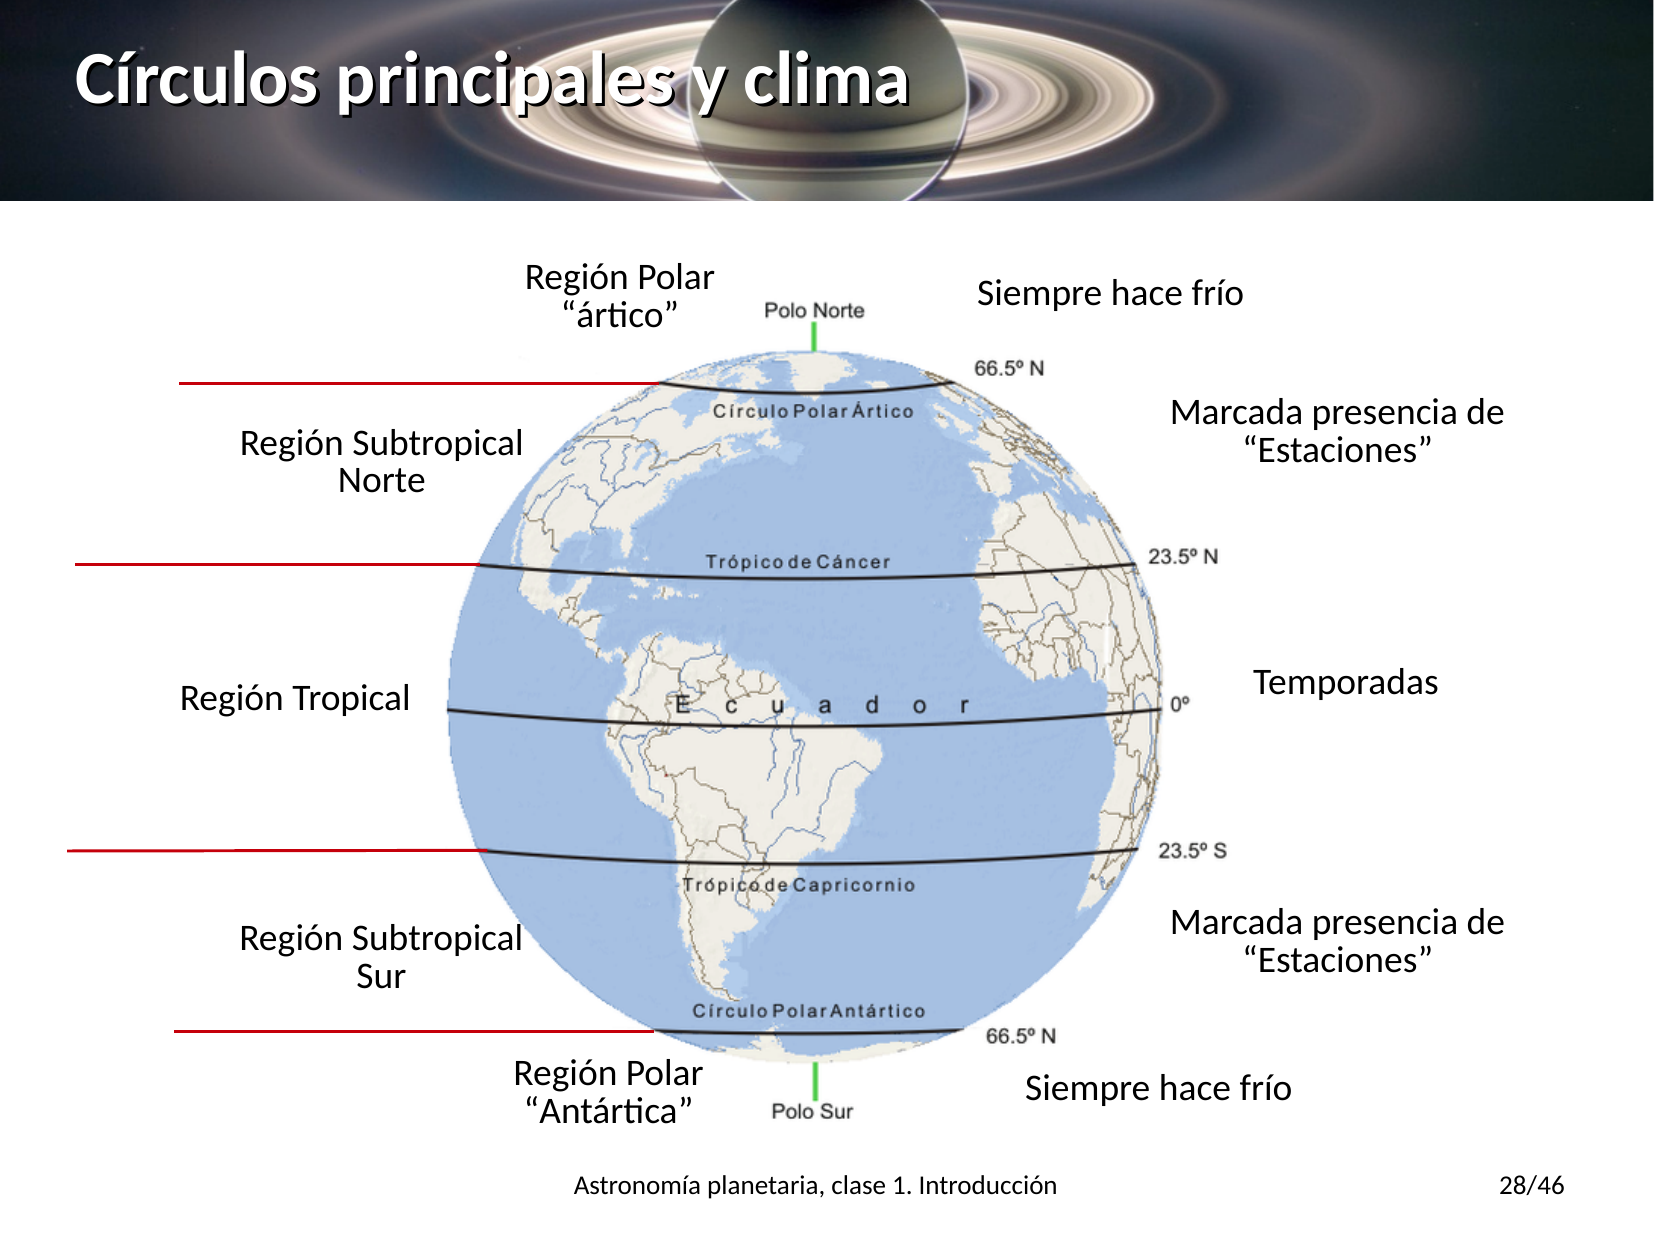

# Círculos principales y clima
Región Polar
“ártico”
Siempre hace frío
Marcada presencia de
“Estaciones”
Región Subtropical
Norte
Temporadas
Región Tropical
Marcada presencia de
“Estaciones”
Región Subtropical
Sur
Región Polar
“Antártica”
Siempre hace frío
Astronomía planetaria, clase 1. Introducción
28